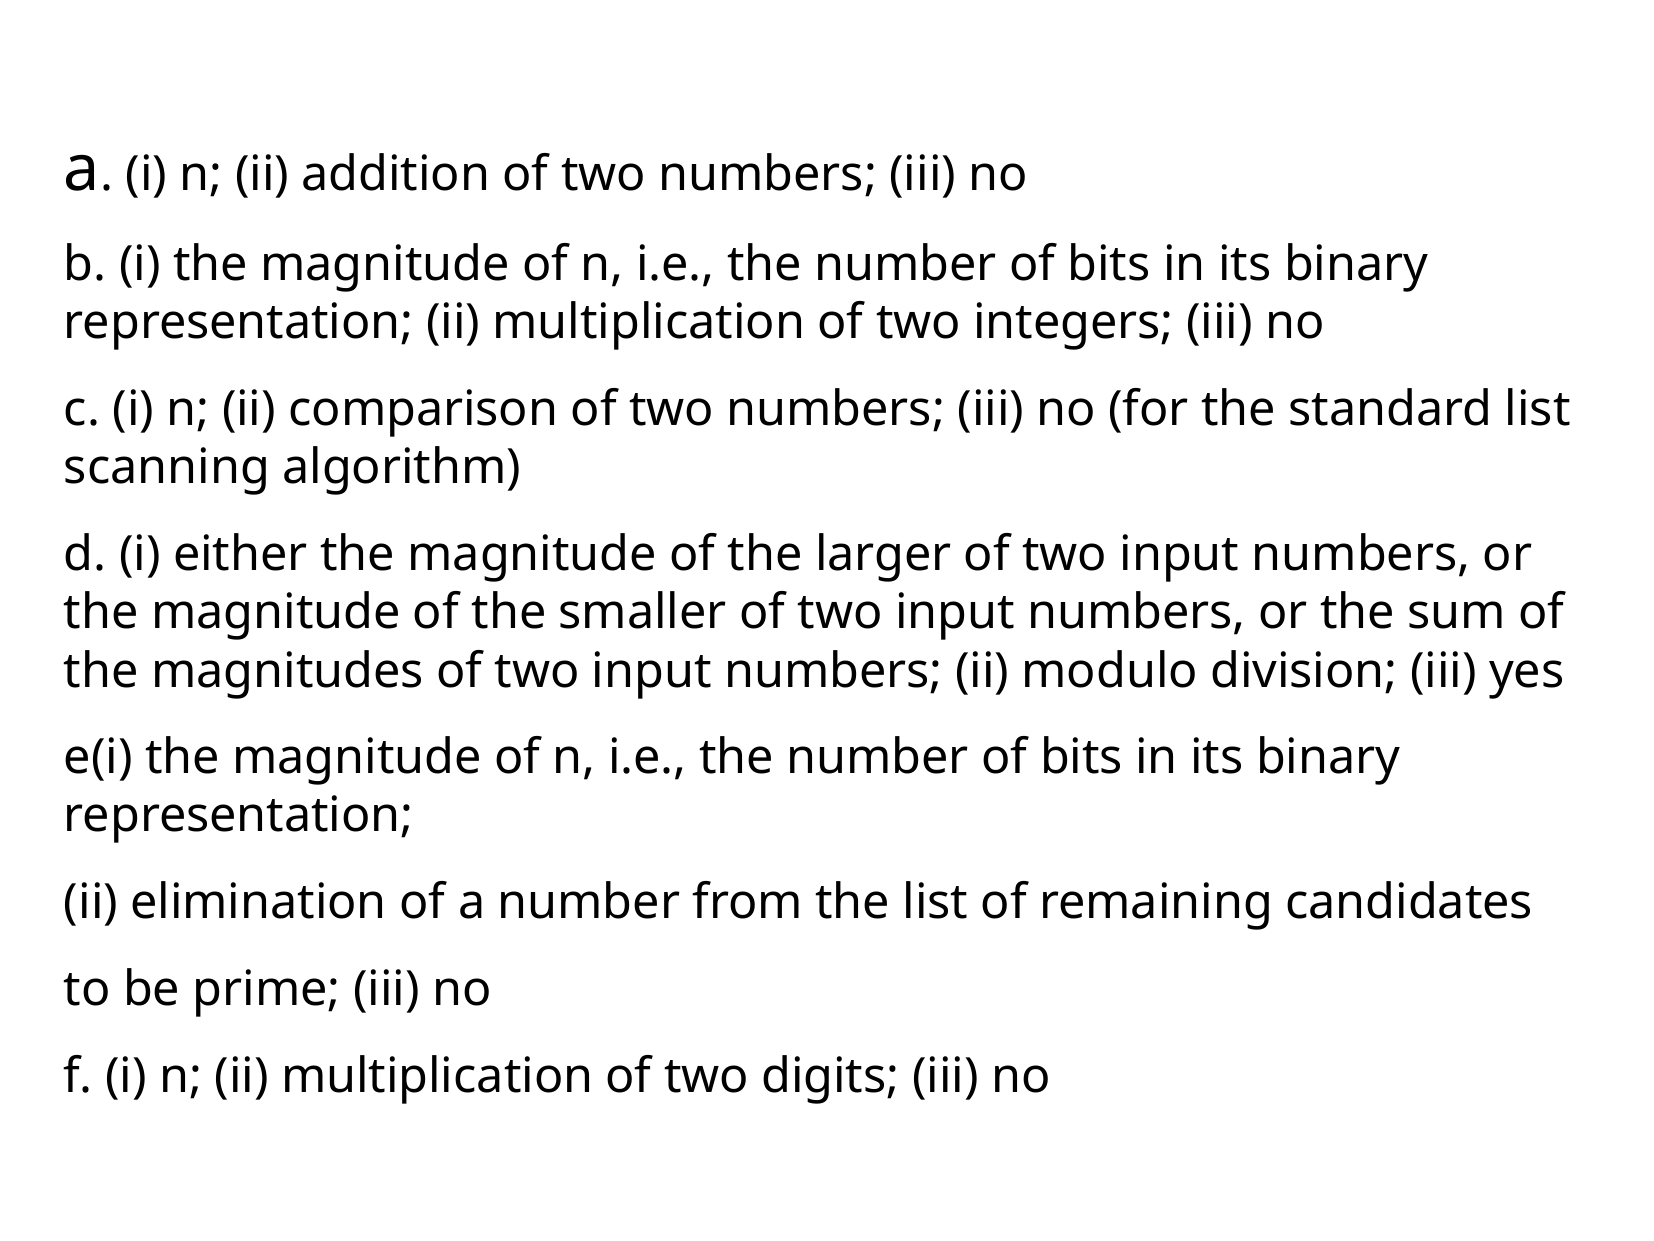

#
a. (i) n; (ii) addition of two numbers; (iii) no
b. (i) the magnitude of n, i.e., the number of bits in its binary representation; (ii) multiplication of two integers; (iii) no
c. (i) n; (ii) comparison of two numbers; (iii) no (for the standard list scanning algorithm)
d. (i) either the magnitude of the larger of two input numbers, or the magnitude of the smaller of two input numbers, or the sum of the magnitudes of two input numbers; (ii) modulo division; (iii) yes
e(i) the magnitude of n, i.e., the number of bits in its binary representation;
(ii) elimination of a number from the list of remaining candidates
to be prime; (iii) no
f. (i) n; (ii) multiplication of two digits; (iii) no